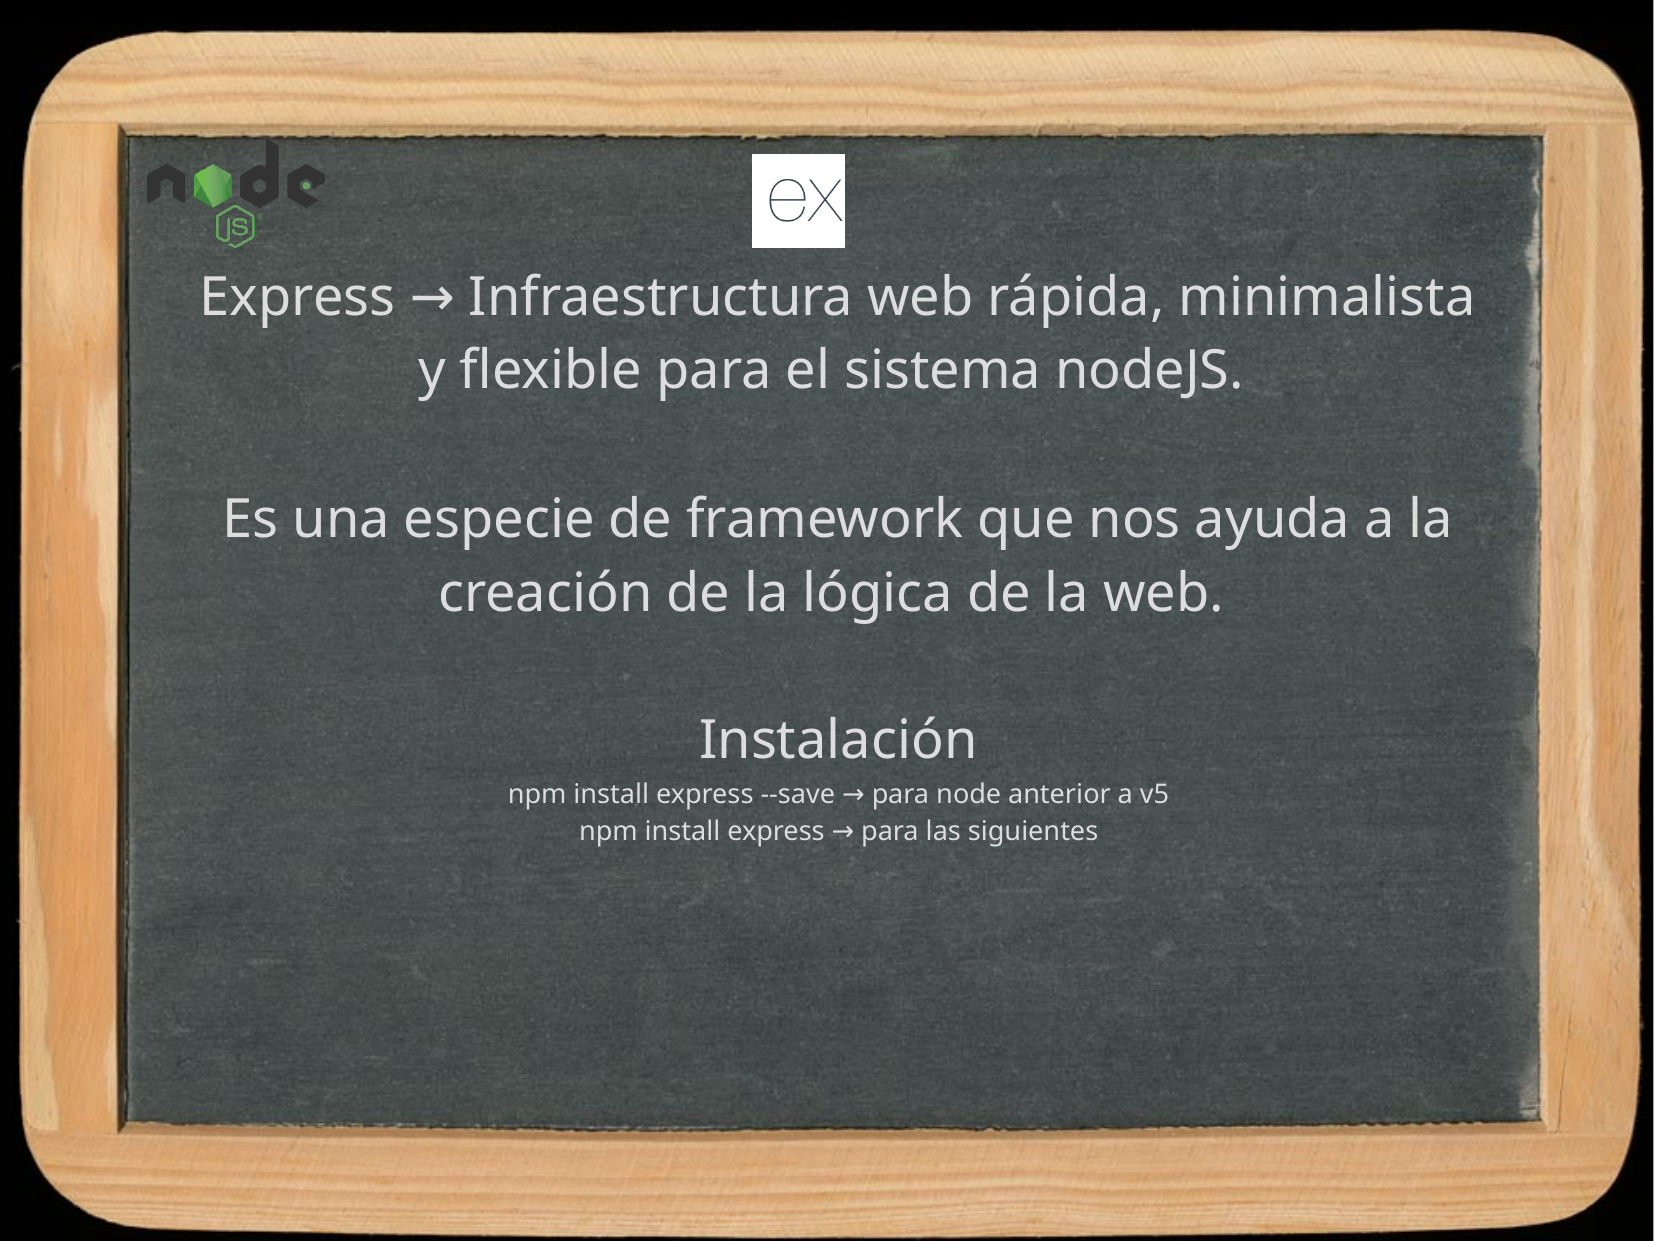

Express → Infraestructura web rápida, minimalista y flexible para el sistema nodeJS.
Es una especie de framework que nos ayuda a la creación de la lógica de la web.
Instalación
npm install express --save → para node anterior a v5
npm install express → para las siguientes